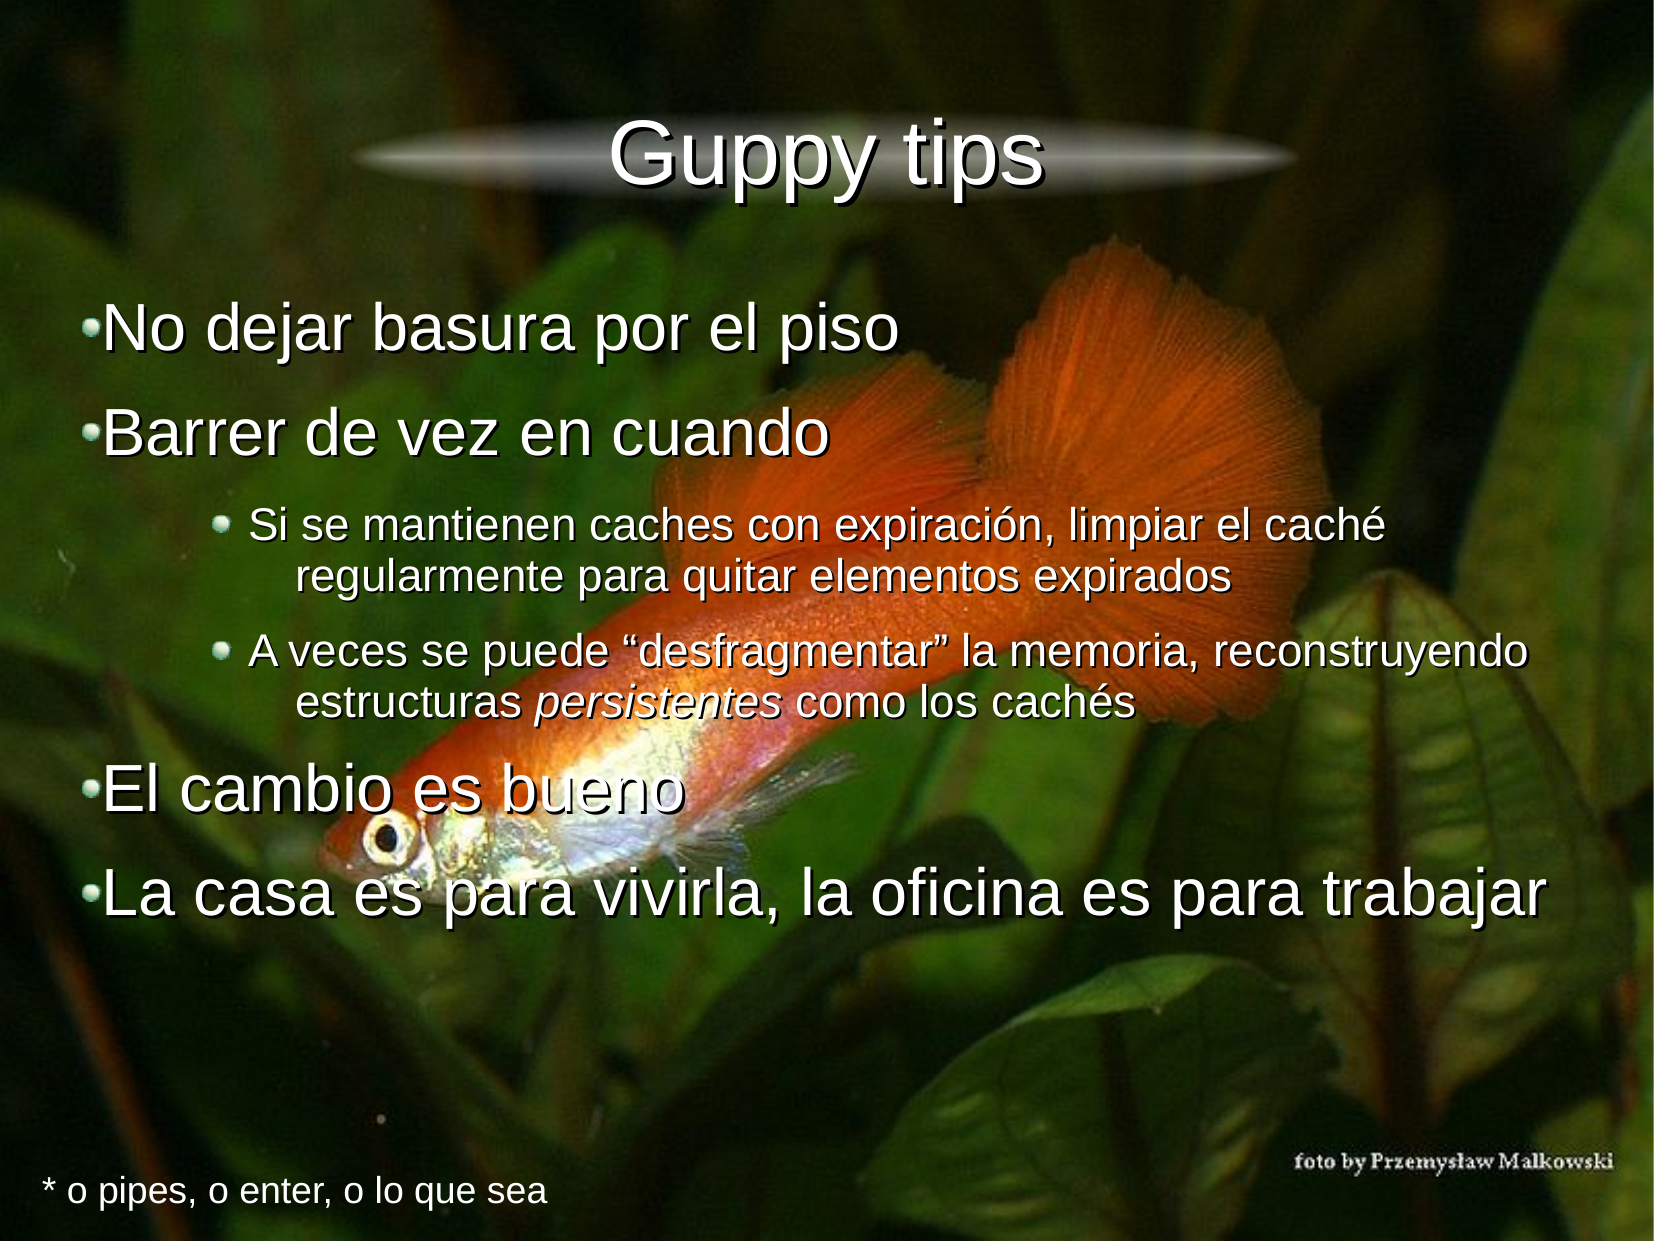

# Guppy tips
No dejar basura por el piso
Barrer de vez en cuando
Si se mantienen caches con expiración, limpiar el caché regularmente para quitar elementos expirados
A veces se puede “desfragmentar” la memoria, reconstruyendo estructuras persistentes como los cachés
El cambio es bueno
La casa es para vivirla, la oficina es para trabajar
* o pipes, o enter, o lo que sea